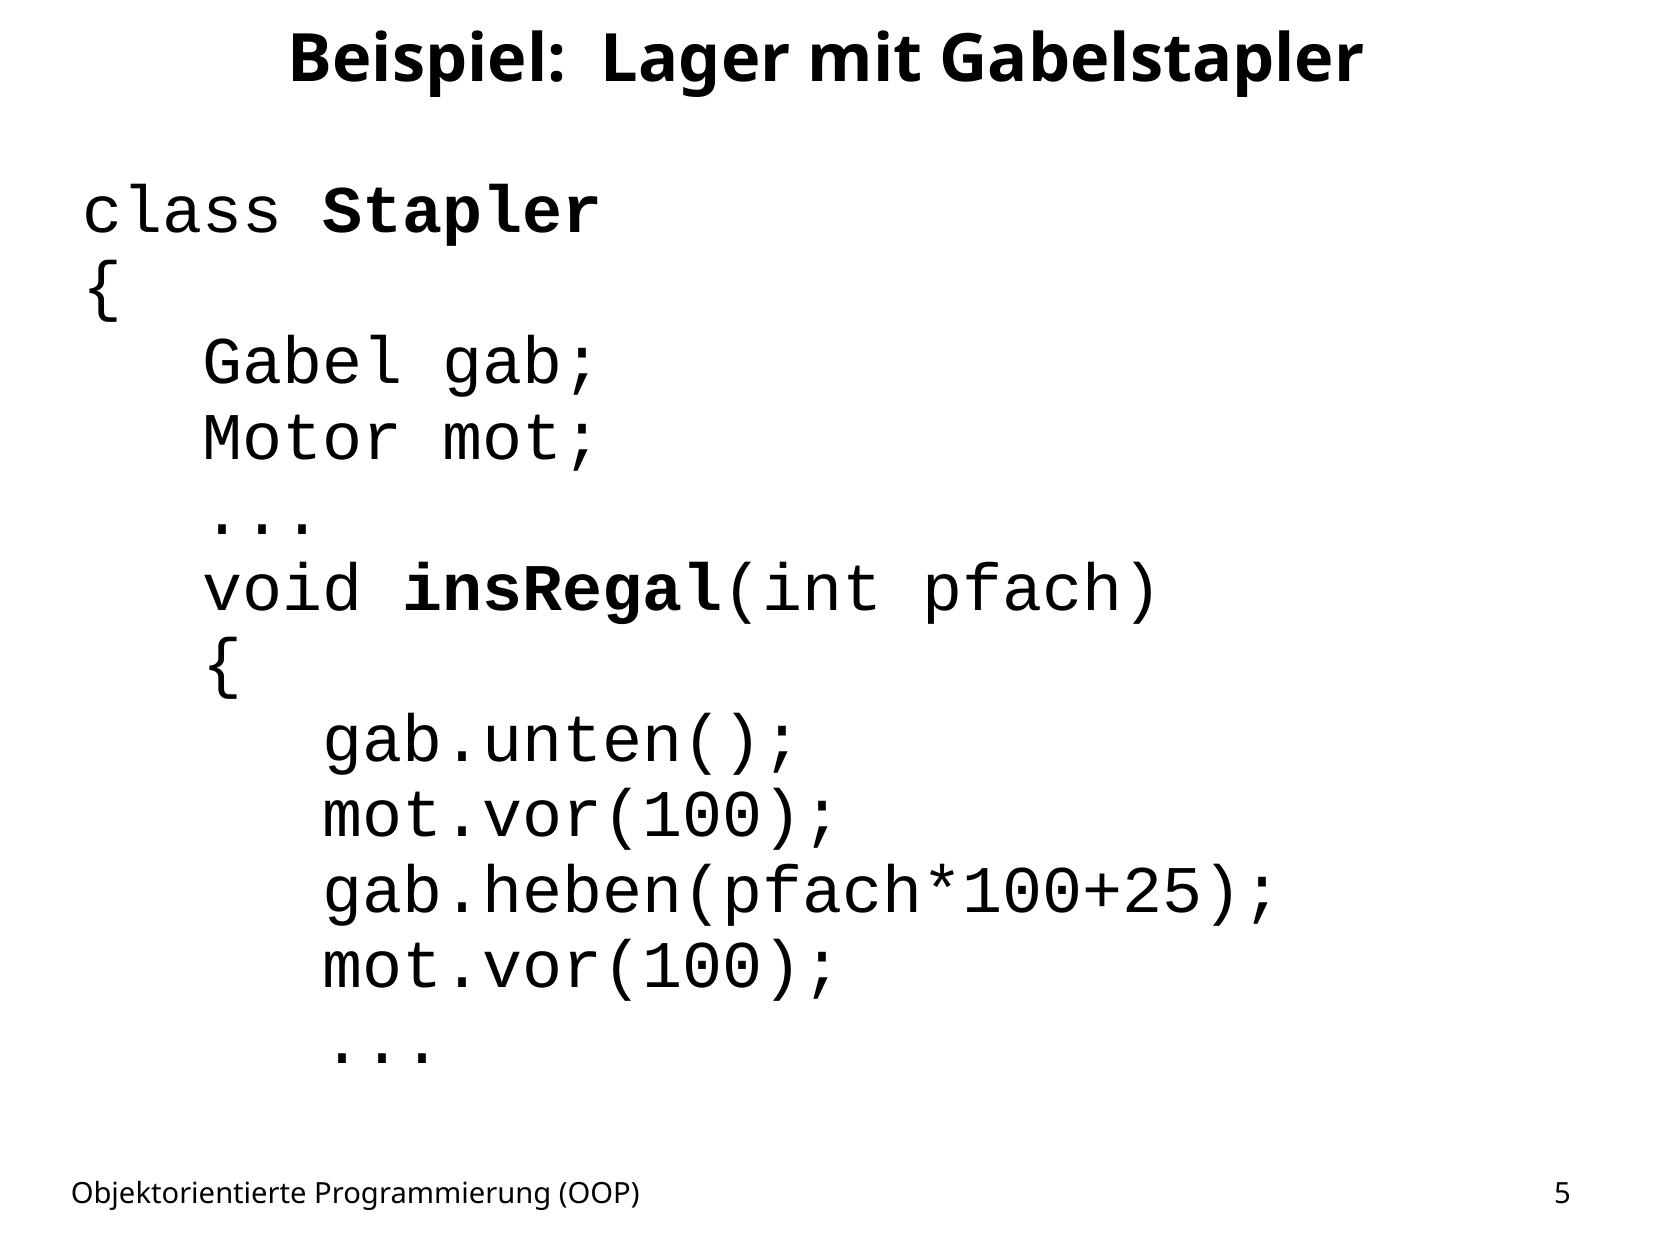

# Beispiel: Lager mit Gabelstapler
class Stapler
{
 Gabel gab;
 Motor mot;
 ...
 void insRegal(int pfach)
 {
 gab.unten();
 mot.vor(100);
 gab.heben(pfach*100+25);
 mot.vor(100);
 ...
Objektorientierte Programmierung (OOP)
5